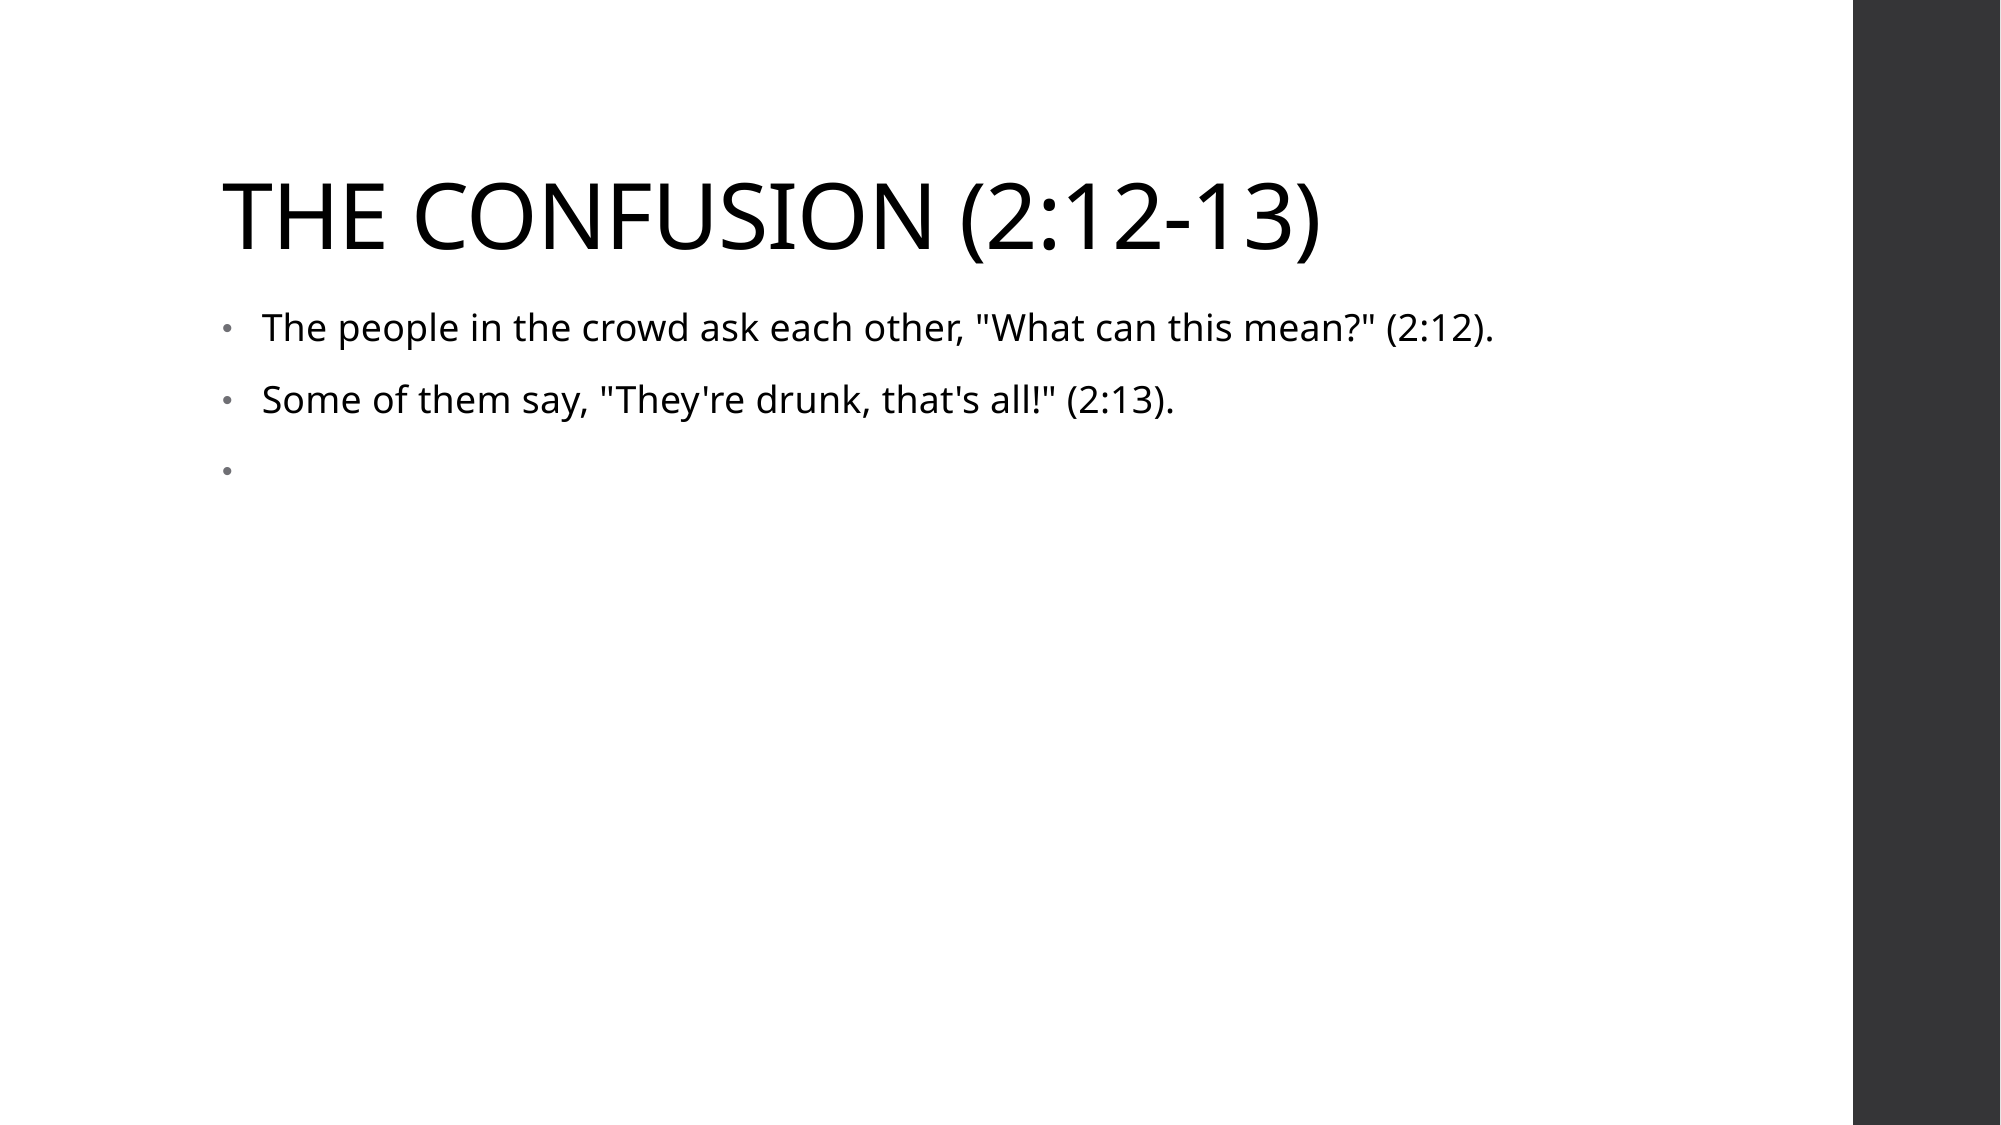

# THE CONFUSION (2:12-13)
 The people in the crowd ask each other, "What can this mean?" (2:12).
 Some of them say, "They're drunk, that's all!" (2:13).